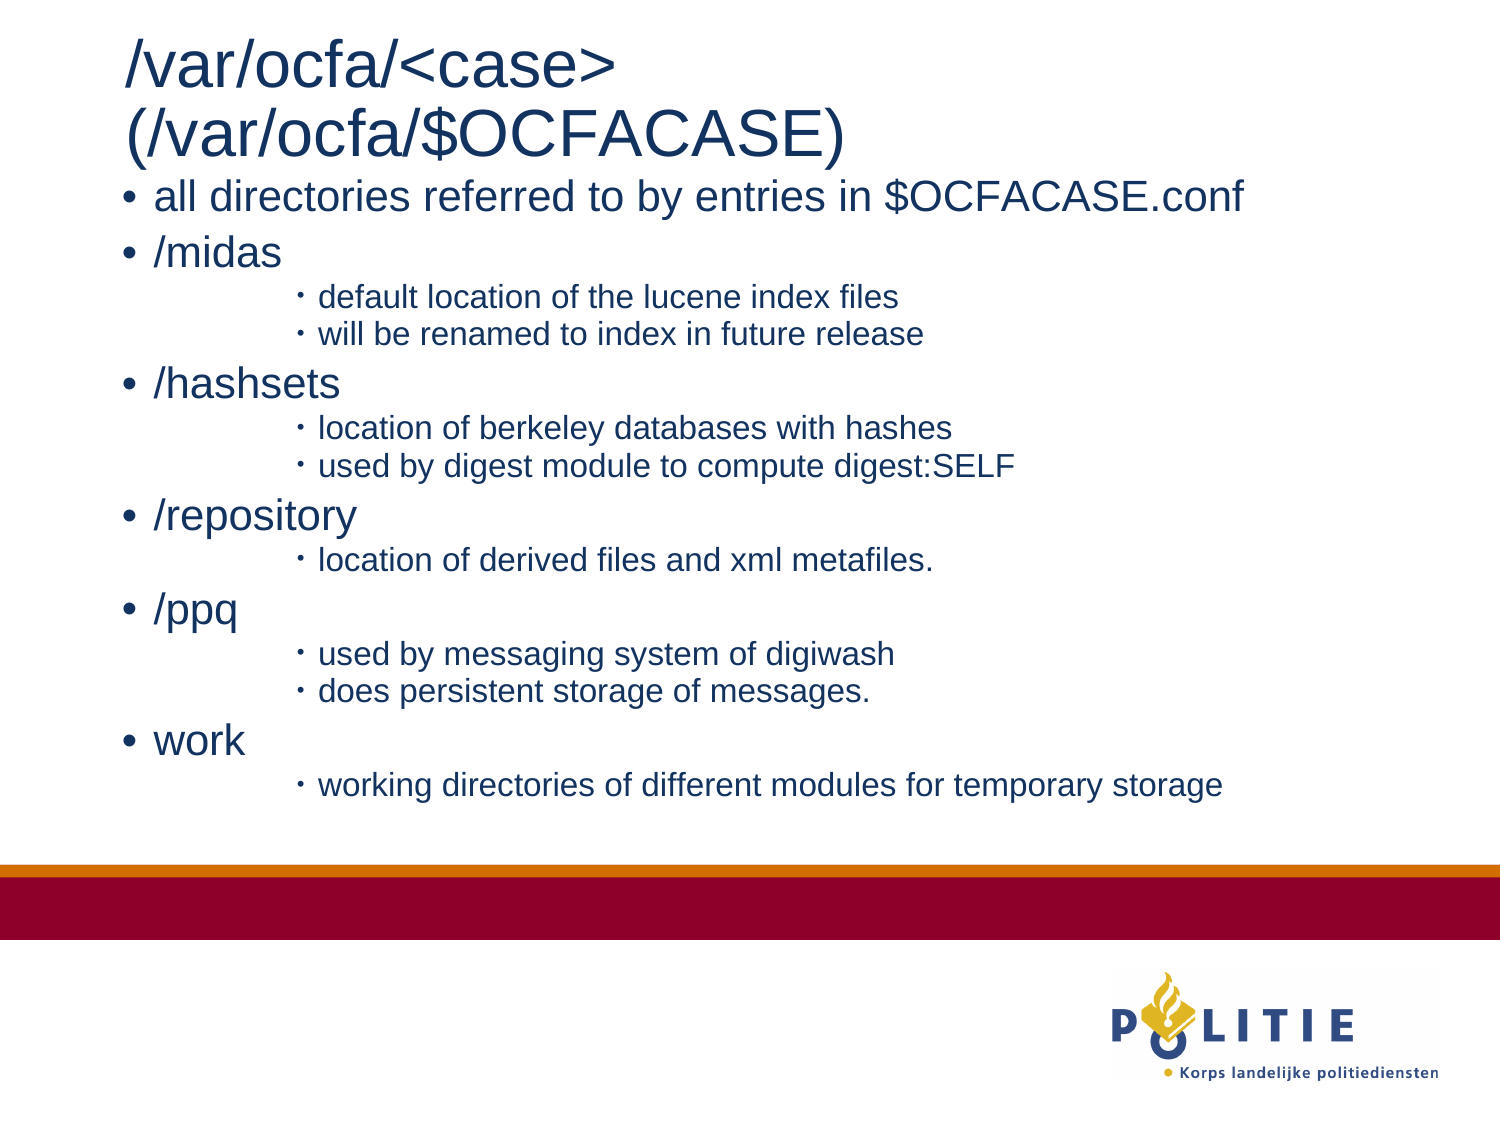

# /var/ocfa/<case> (/var/ocfa/$OCFACASE)
all directories referred to by entries in $OCFACASE.conf
/midas
default location of the lucene index files
will be renamed to index in future release
/hashsets
location of berkeley databases with hashes
used by digest module to compute digest:SELF
/repository
location of derived files and xml metafiles.
/ppq
used by messaging system of digiwash
does persistent storage of messages.
work
working directories of different modules for temporary storage